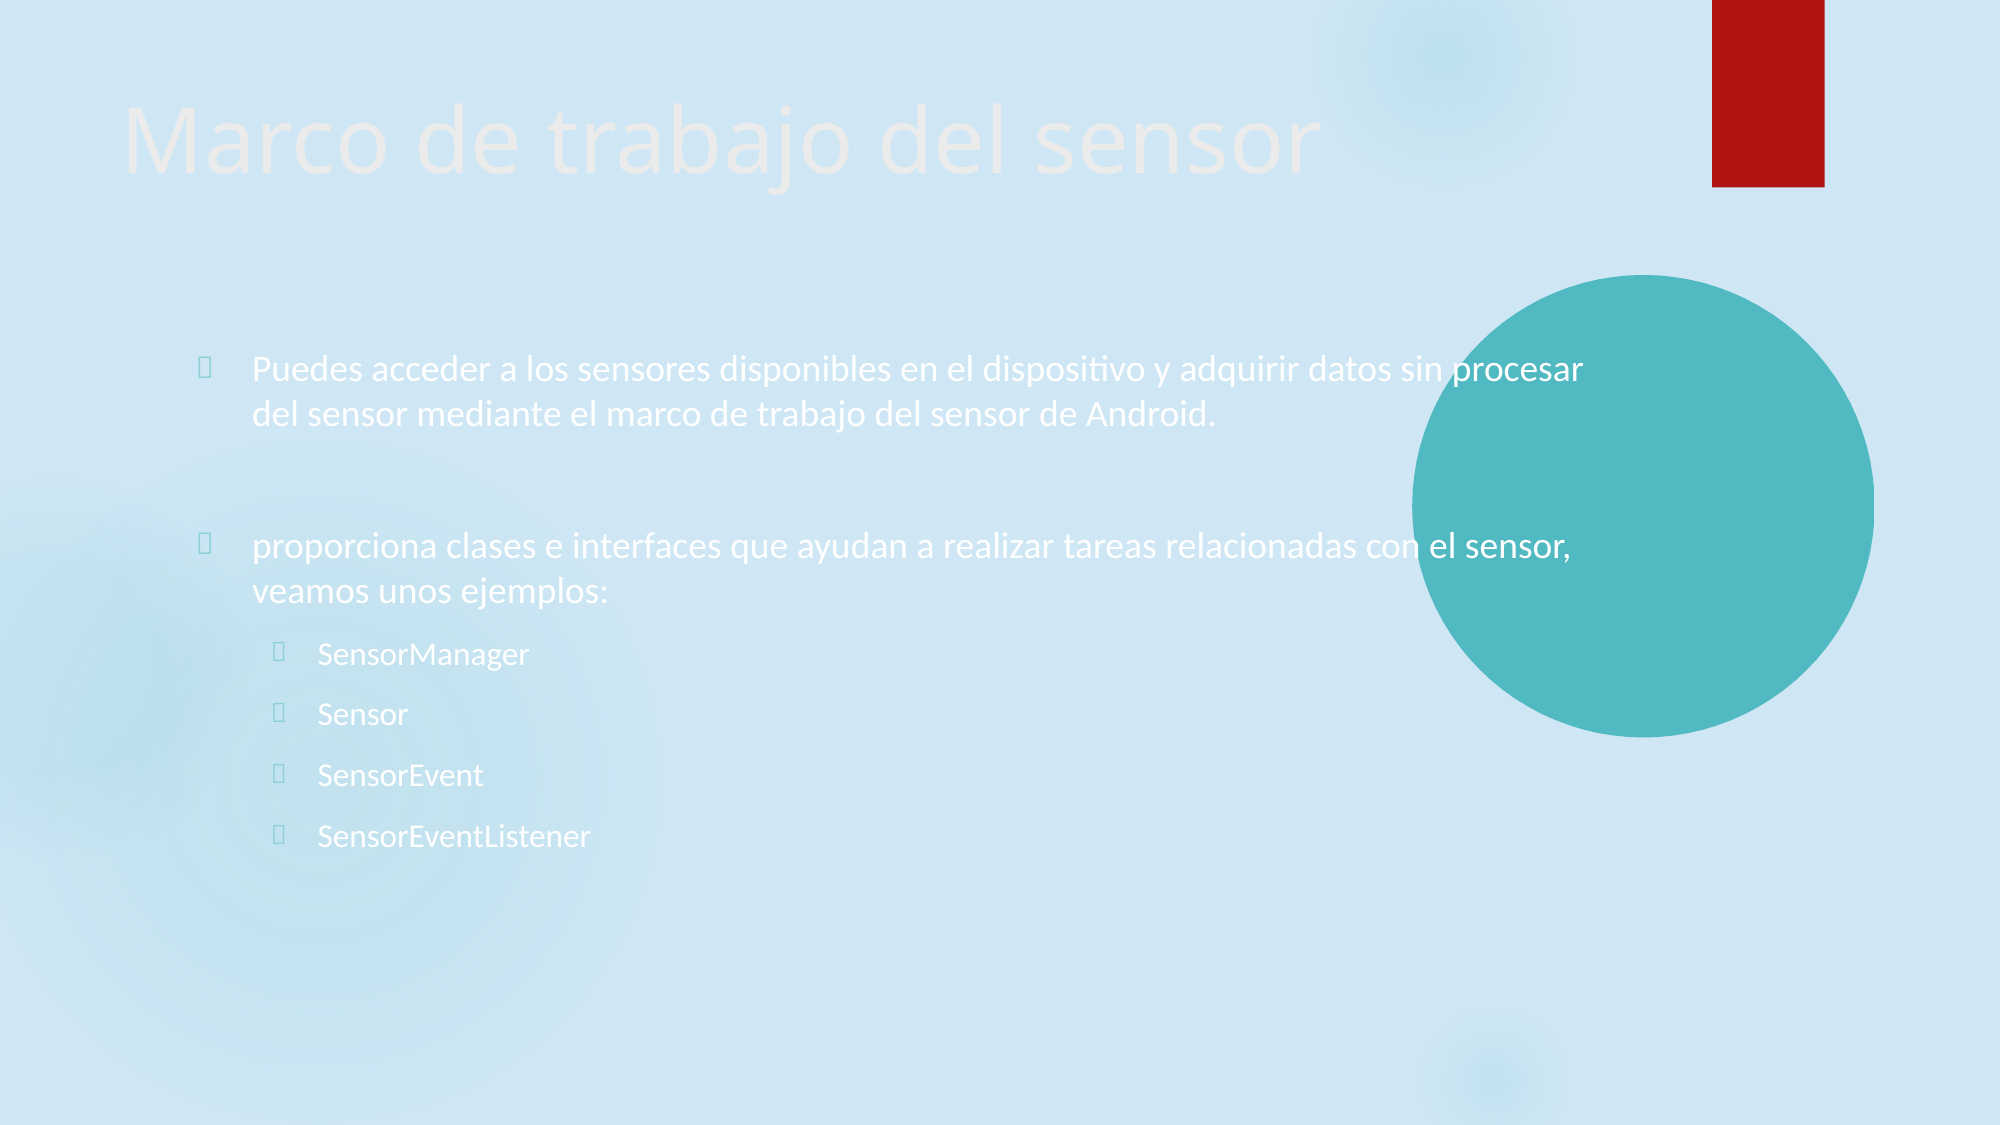

# Marco de trabajo del sensor
Puedes acceder a los sensores disponibles en el dispositivo y adquirir datos sin procesar del sensor mediante el marco de trabajo del sensor de Android.
proporciona clases e interfaces que ayudan a realizar tareas relacionadas con el sensor, veamos unos ejemplos:
SensorManager
Sensor
SensorEvent
SensorEventListener